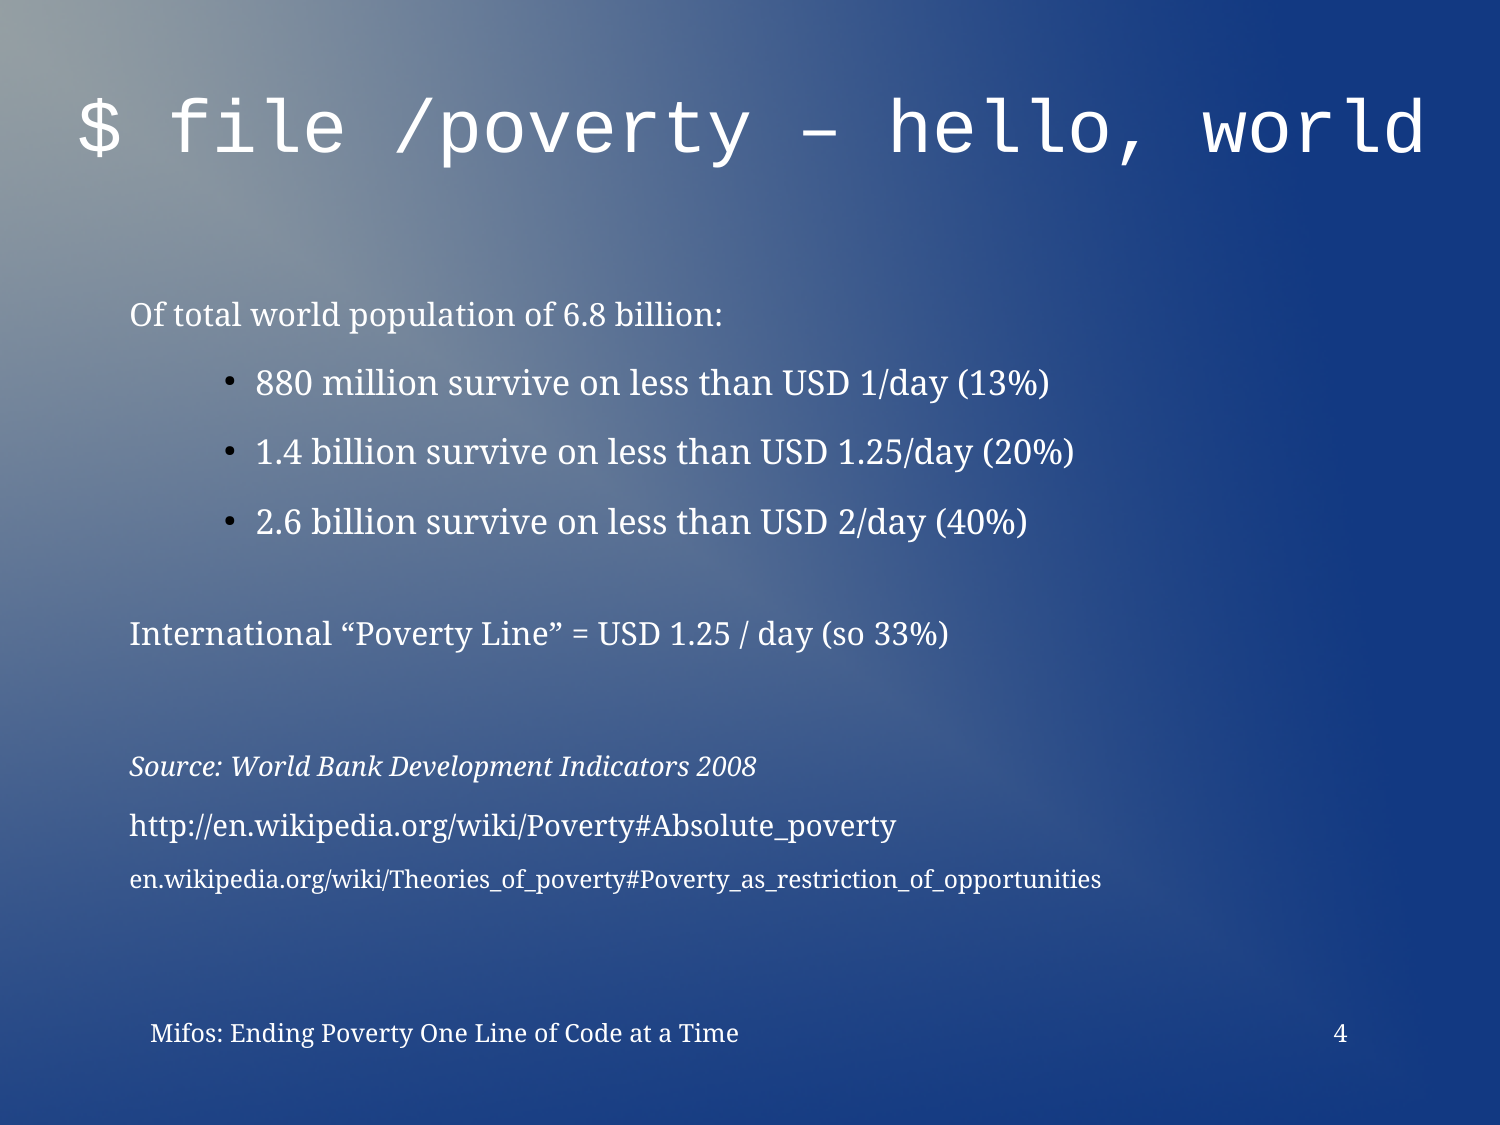

$ file /poverty – hello, world
# Of total world population of 6.8 billion:
880 million survive on less than USD 1/day (13%)
1.4 billion survive on less than USD 1.25/day (20%)
2.6 billion survive on less than USD 2/day (40%)
International “Poverty Line” = USD 1.25 / day (so 33%)
Source: World Bank Development Indicators 2008
http://en.wikipedia.org/wiki/Poverty#Absolute_poverty
en.wikipedia.org/wiki/Theories_of_poverty#Poverty_as_restriction_of_opportunities
Mifos: Ending Poverty One Line of Code at a Time